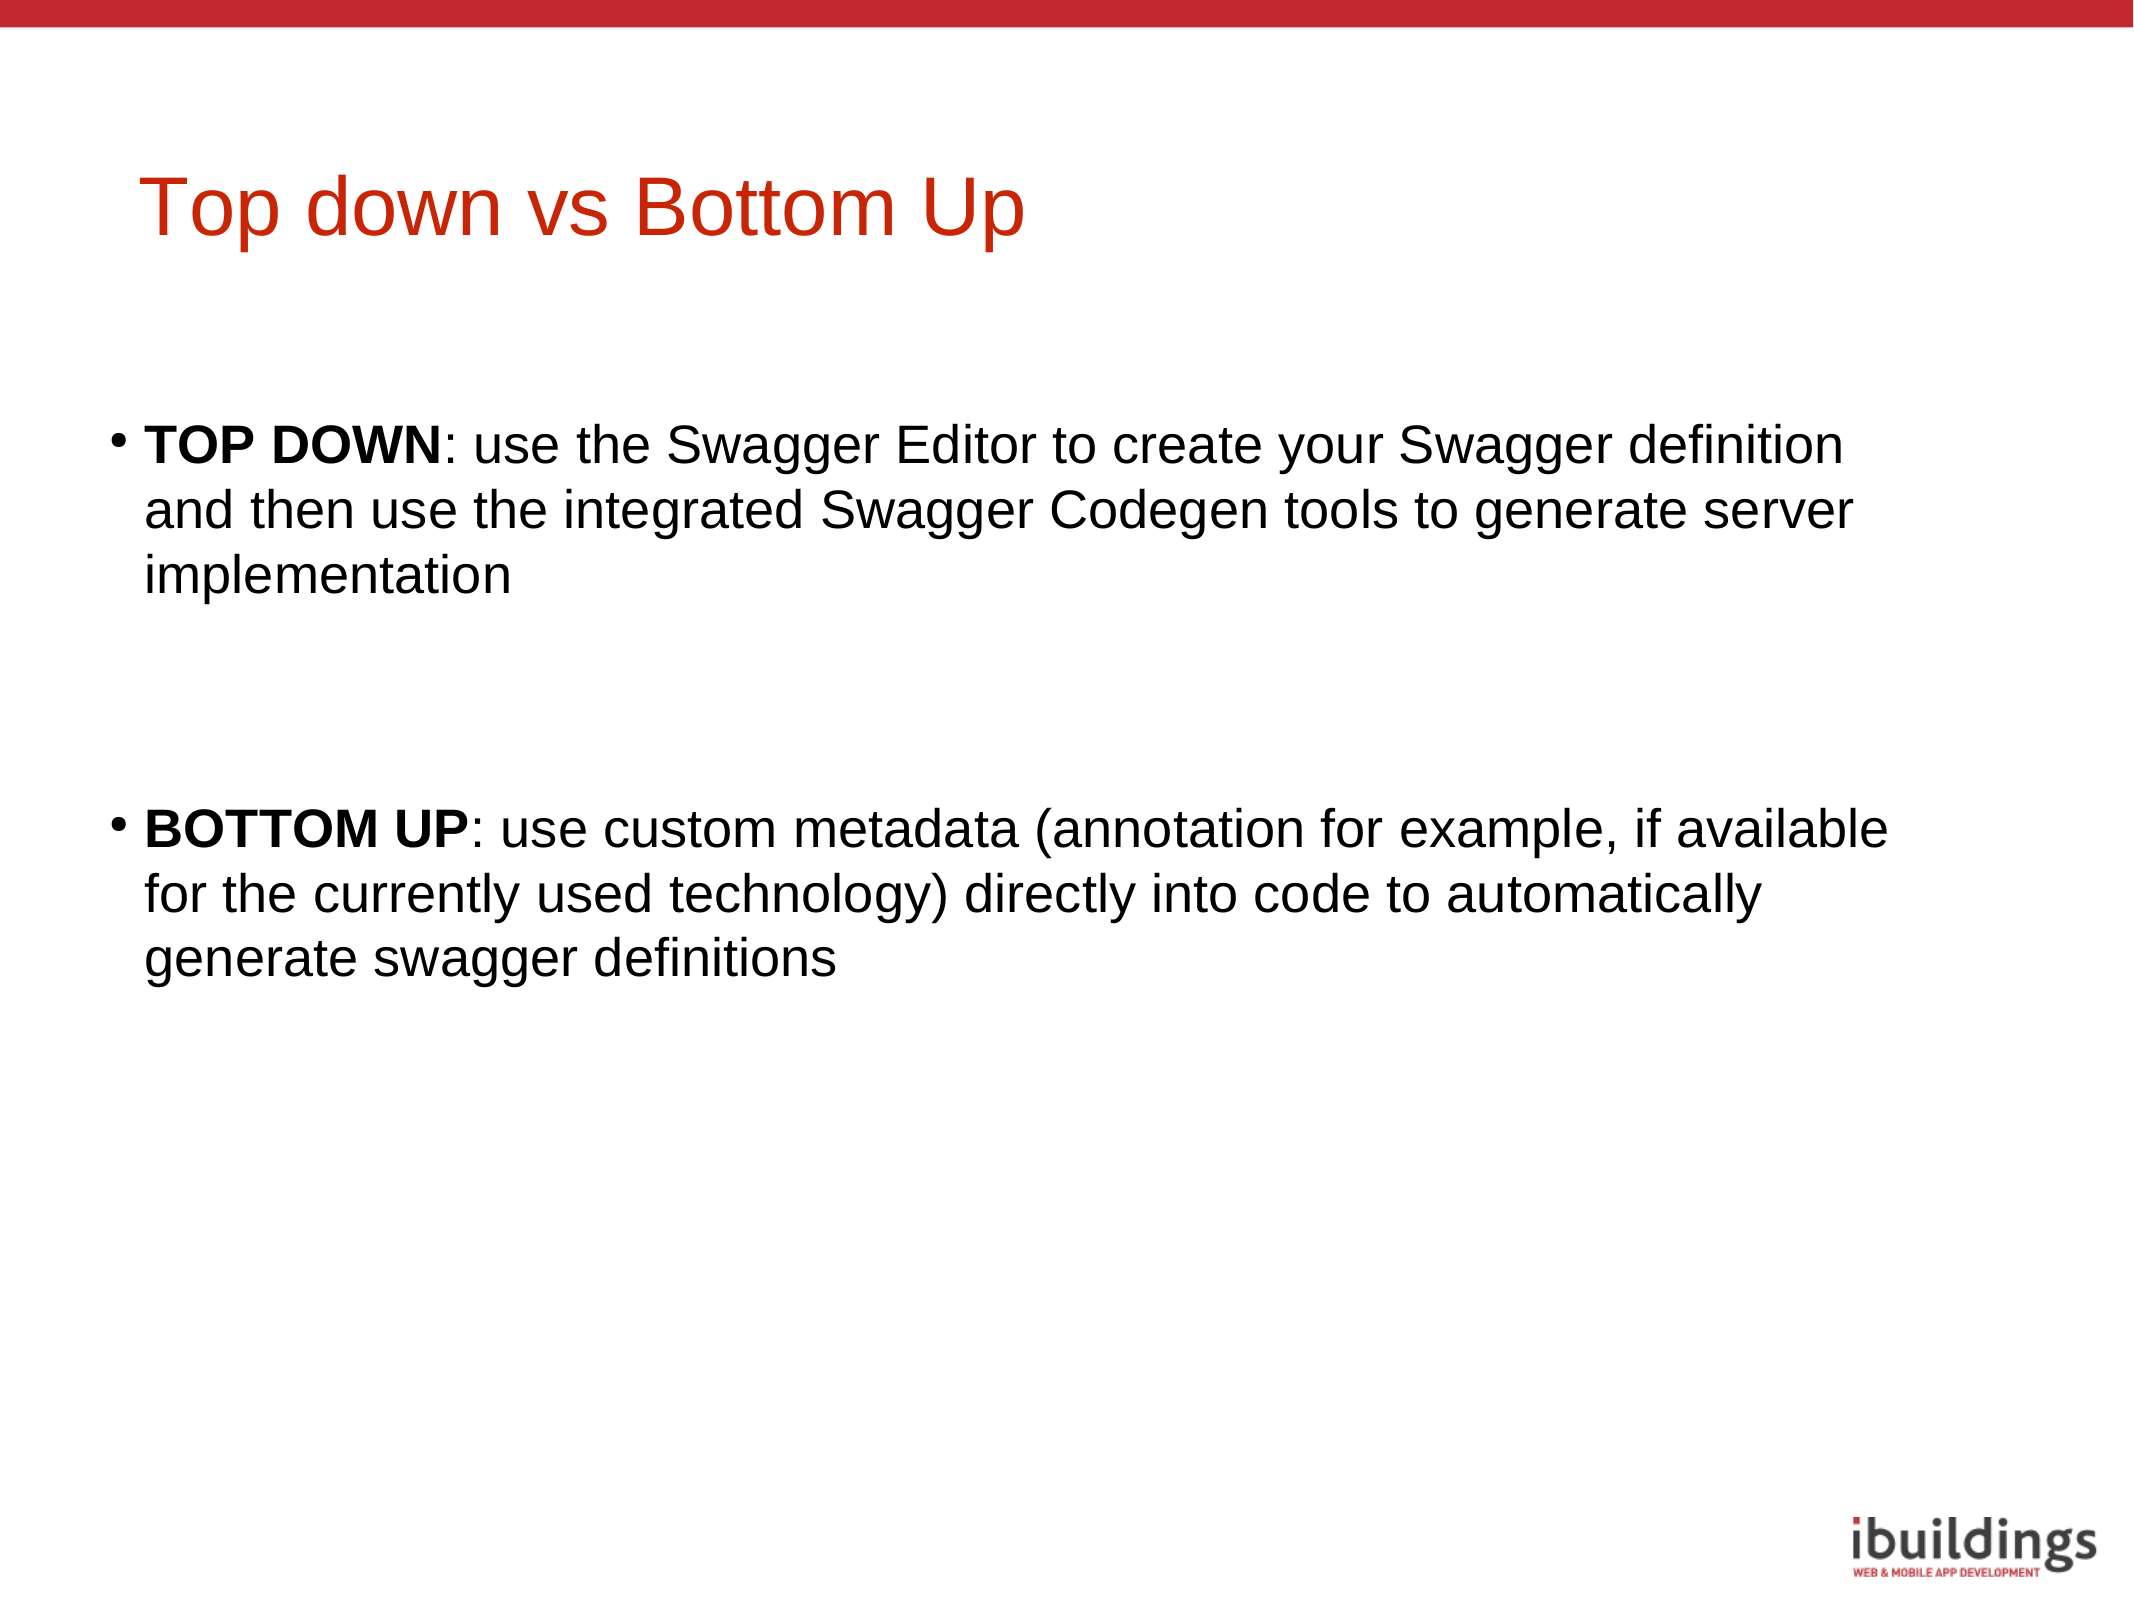

# Top down vs Bottom Up
TOP DOWN: use the Swagger Editor to create your Swagger definition and then use the integrated Swagger Codegen tools to generate server implementation
BOTTOM UP: use custom metadata (annotation for example, if available for the currently used technology) directly into code to automatically generate swagger definitions